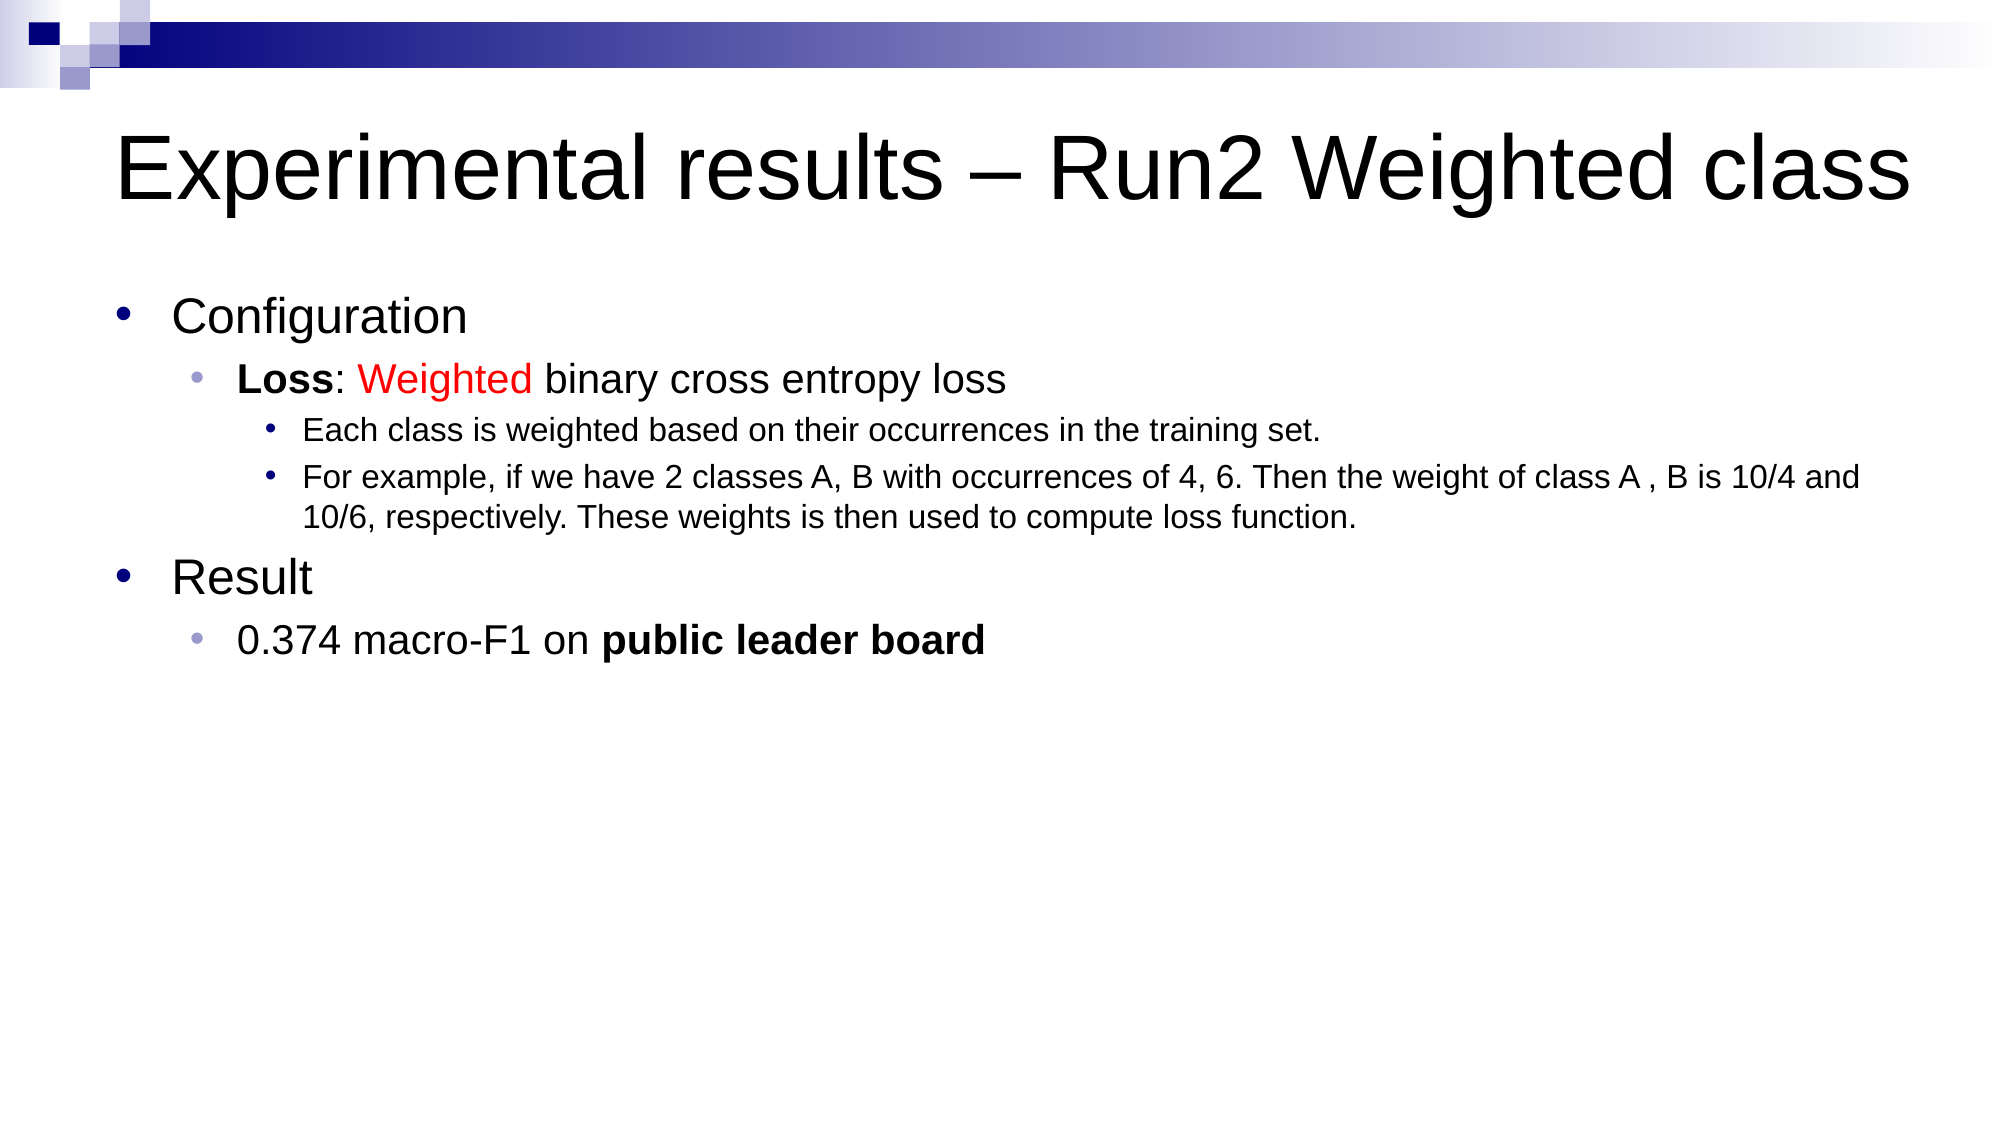

# Experimental results – Run2 Weighted class
Configuration
Loss: Weighted binary cross entropy loss
Each class is weighted based on their occurrences in the training set.
For example, if we have 2 classes A, B with occurrences of 4, 6. Then the weight of class A , B is 10/4 and 10/6, respectively. These weights is then used to compute loss function.
Result
0.374 macro-F1 on public leader board